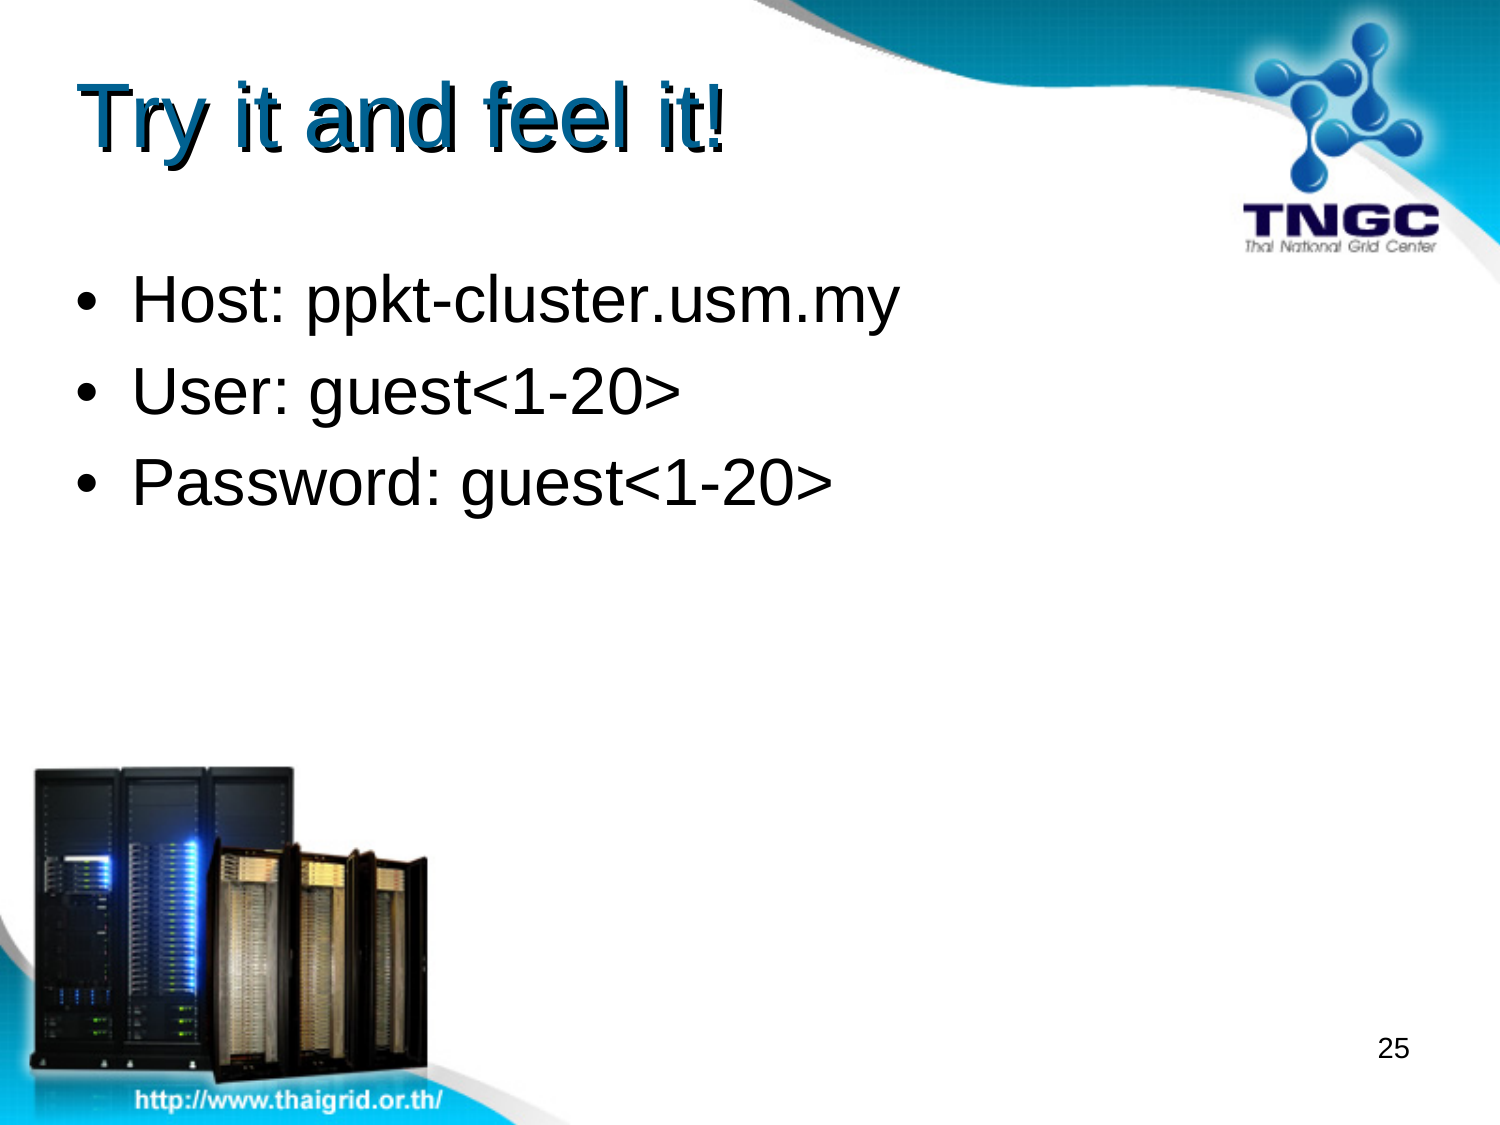

# Try it and feel it!
Host: ppkt-cluster.usm.my
User: guest<1-20>
Password: guest<1-20>
25